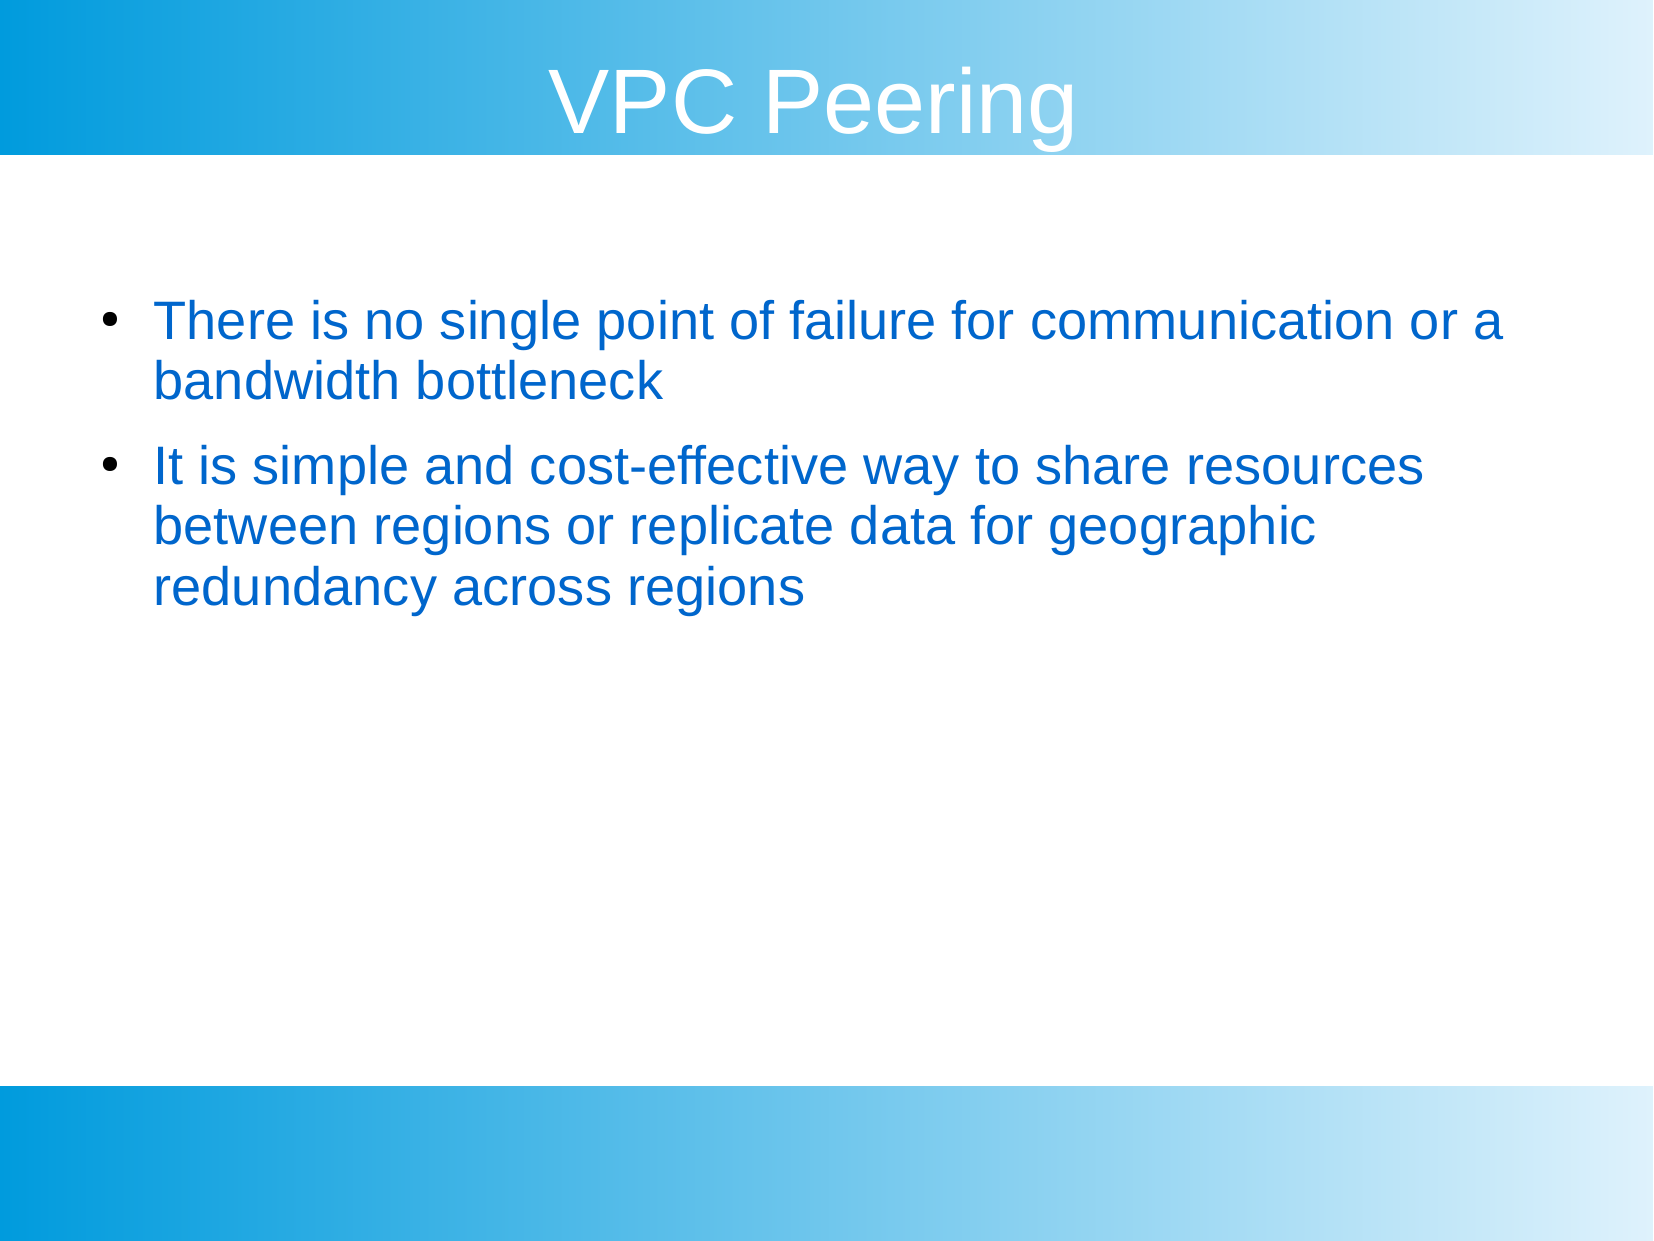

# VPC Peering
There is no single point of failure for communication or a bandwidth bottleneck
It is simple and cost-effective way to share resources between regions or replicate data for geographic redundancy across regions